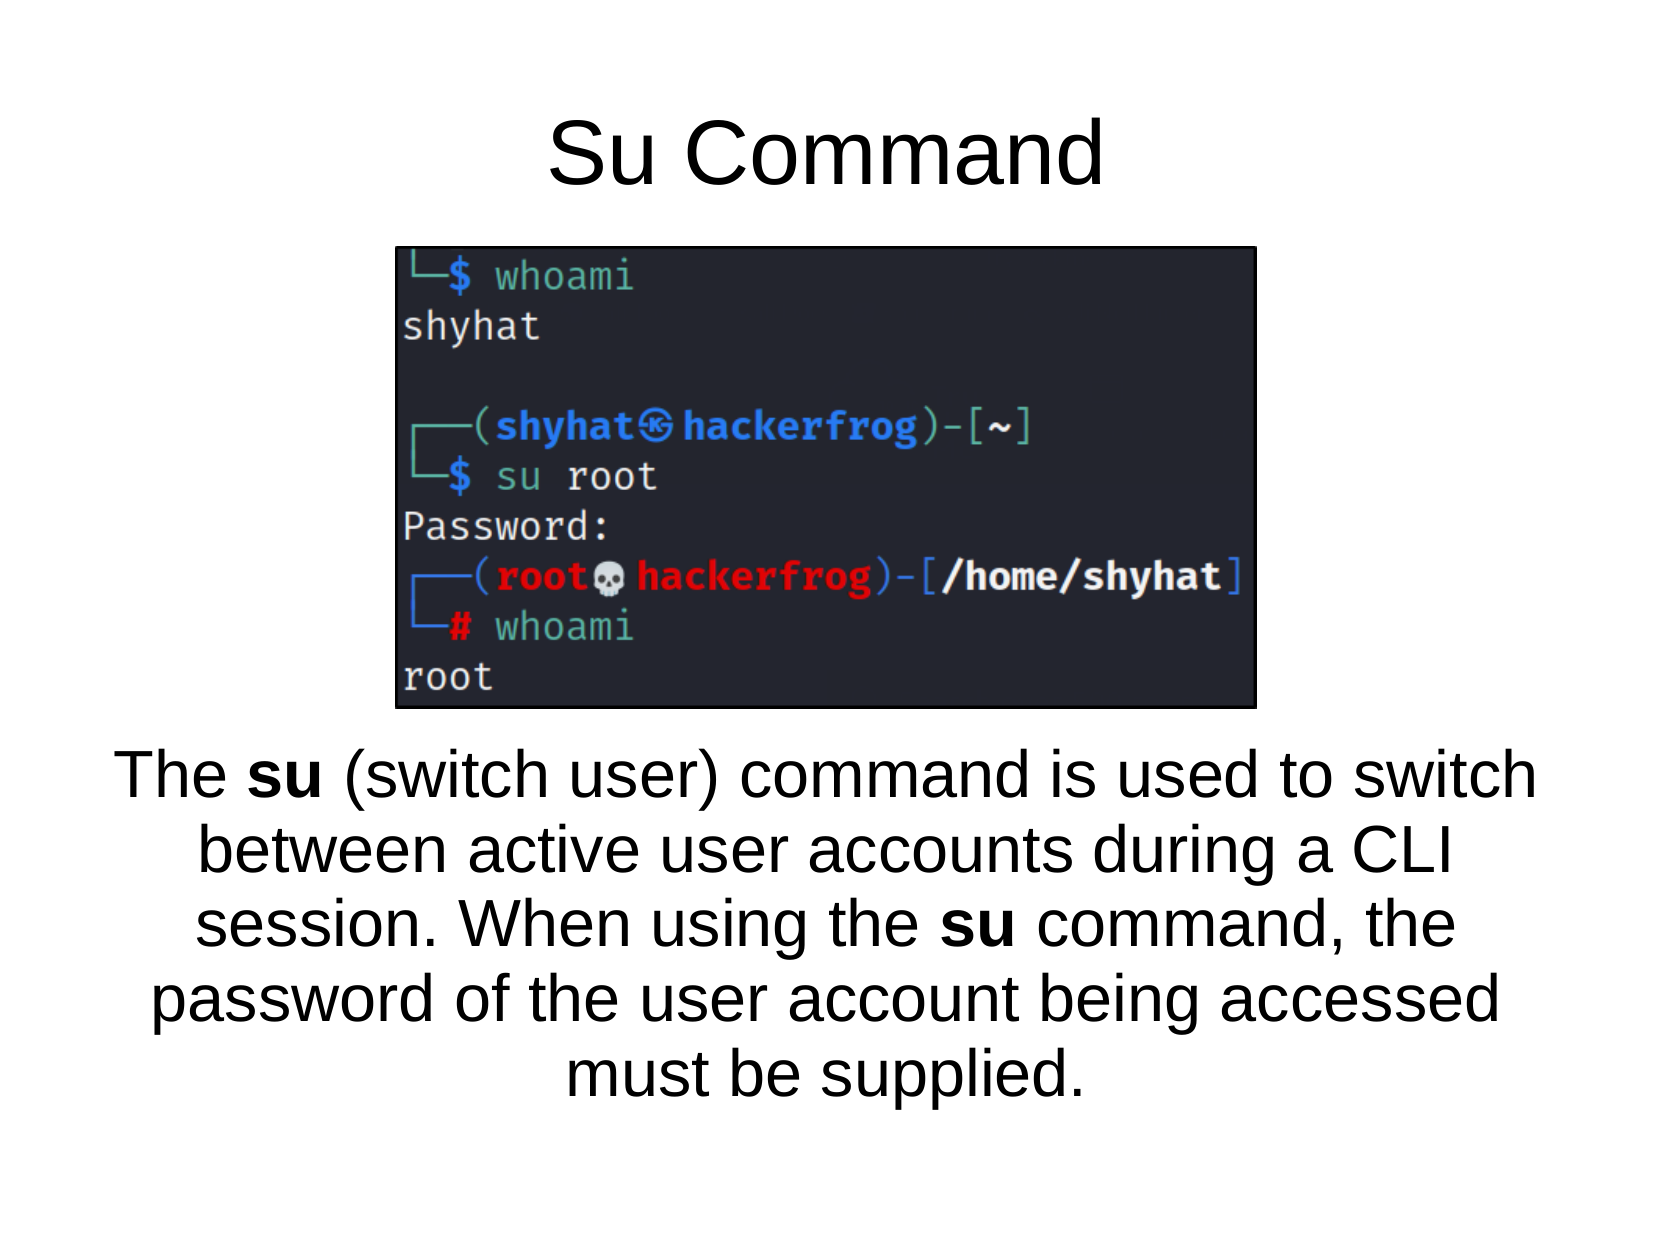

# Su Command
The su (switch user) command is used to switch between active user accounts during a CLI session. When using the su command, the password of the user account being accessed must be supplied.